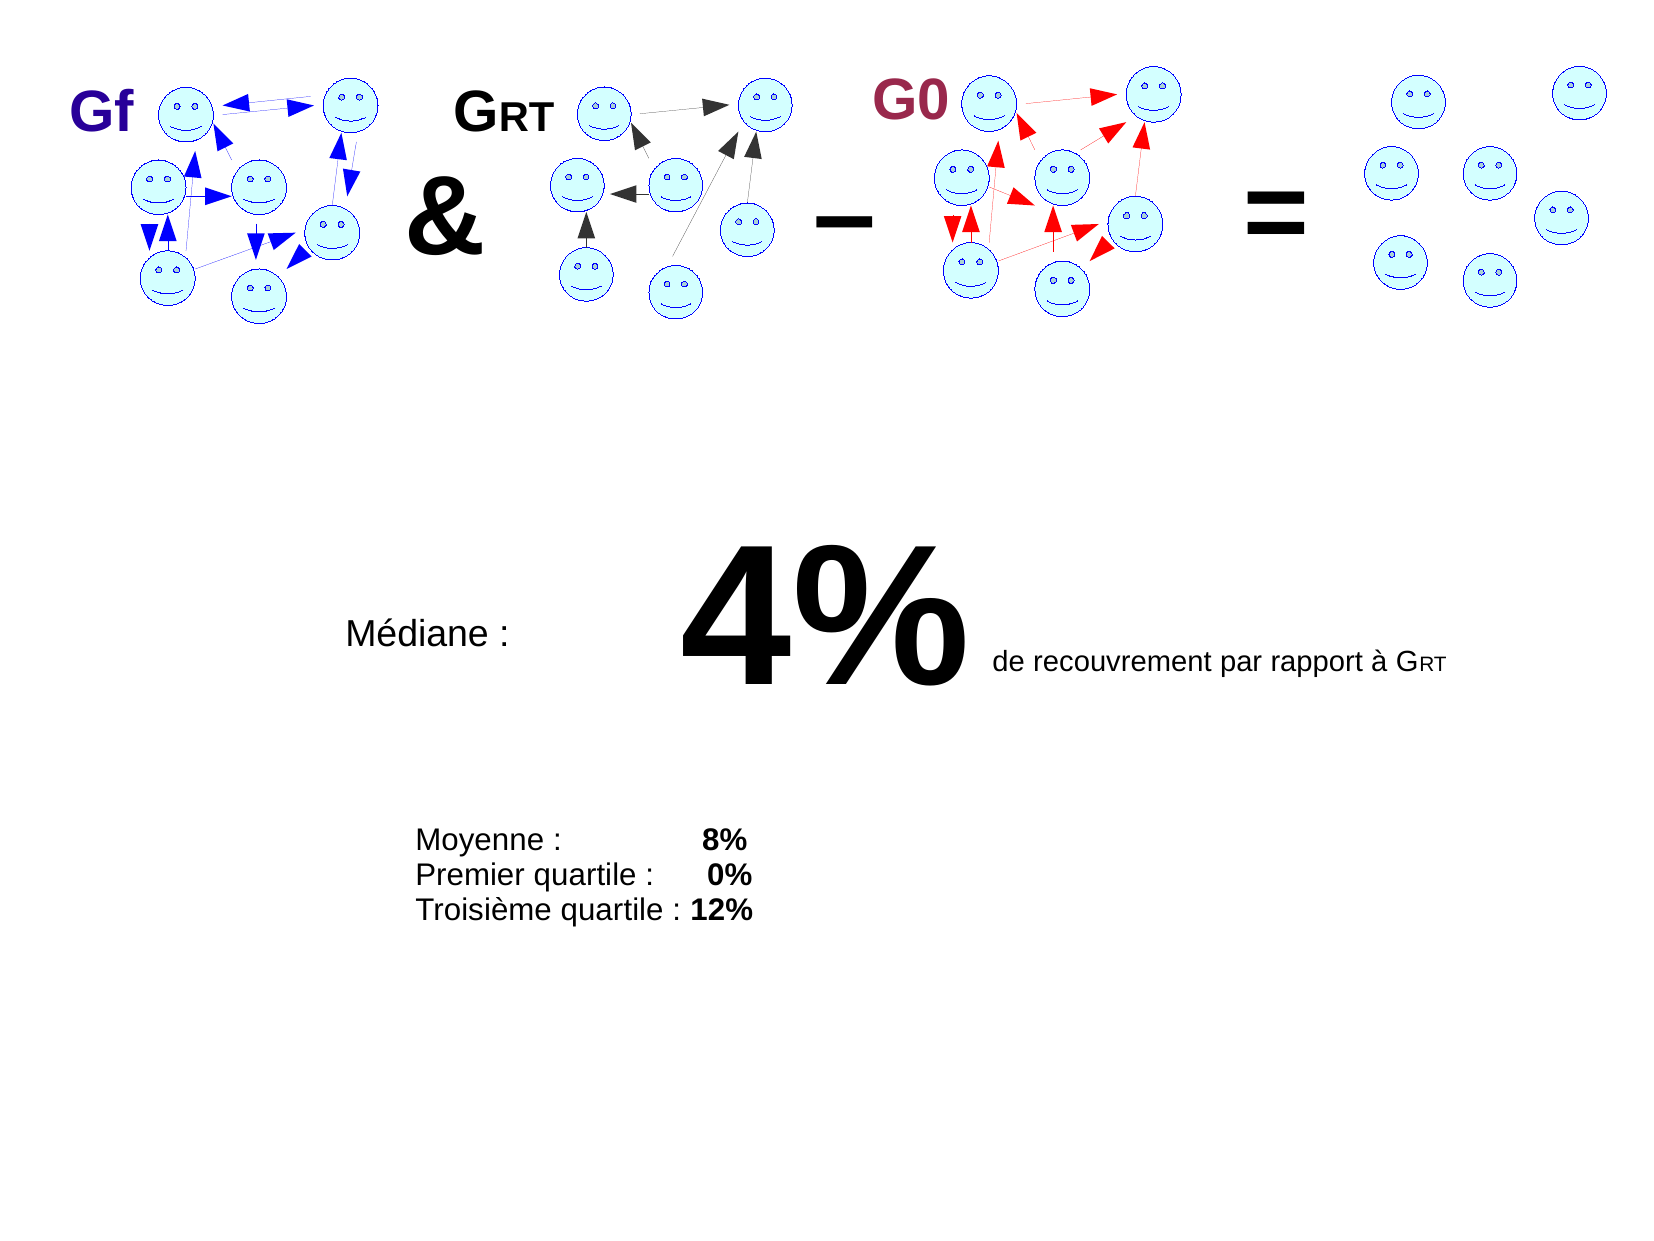

G0
Gf
GRT
=
–
&
 4%
Médiane :
de recouvrement par rapport à GRT
Moyenne : 8%
Premier quartile : 0%
Troisième quartile : 12%